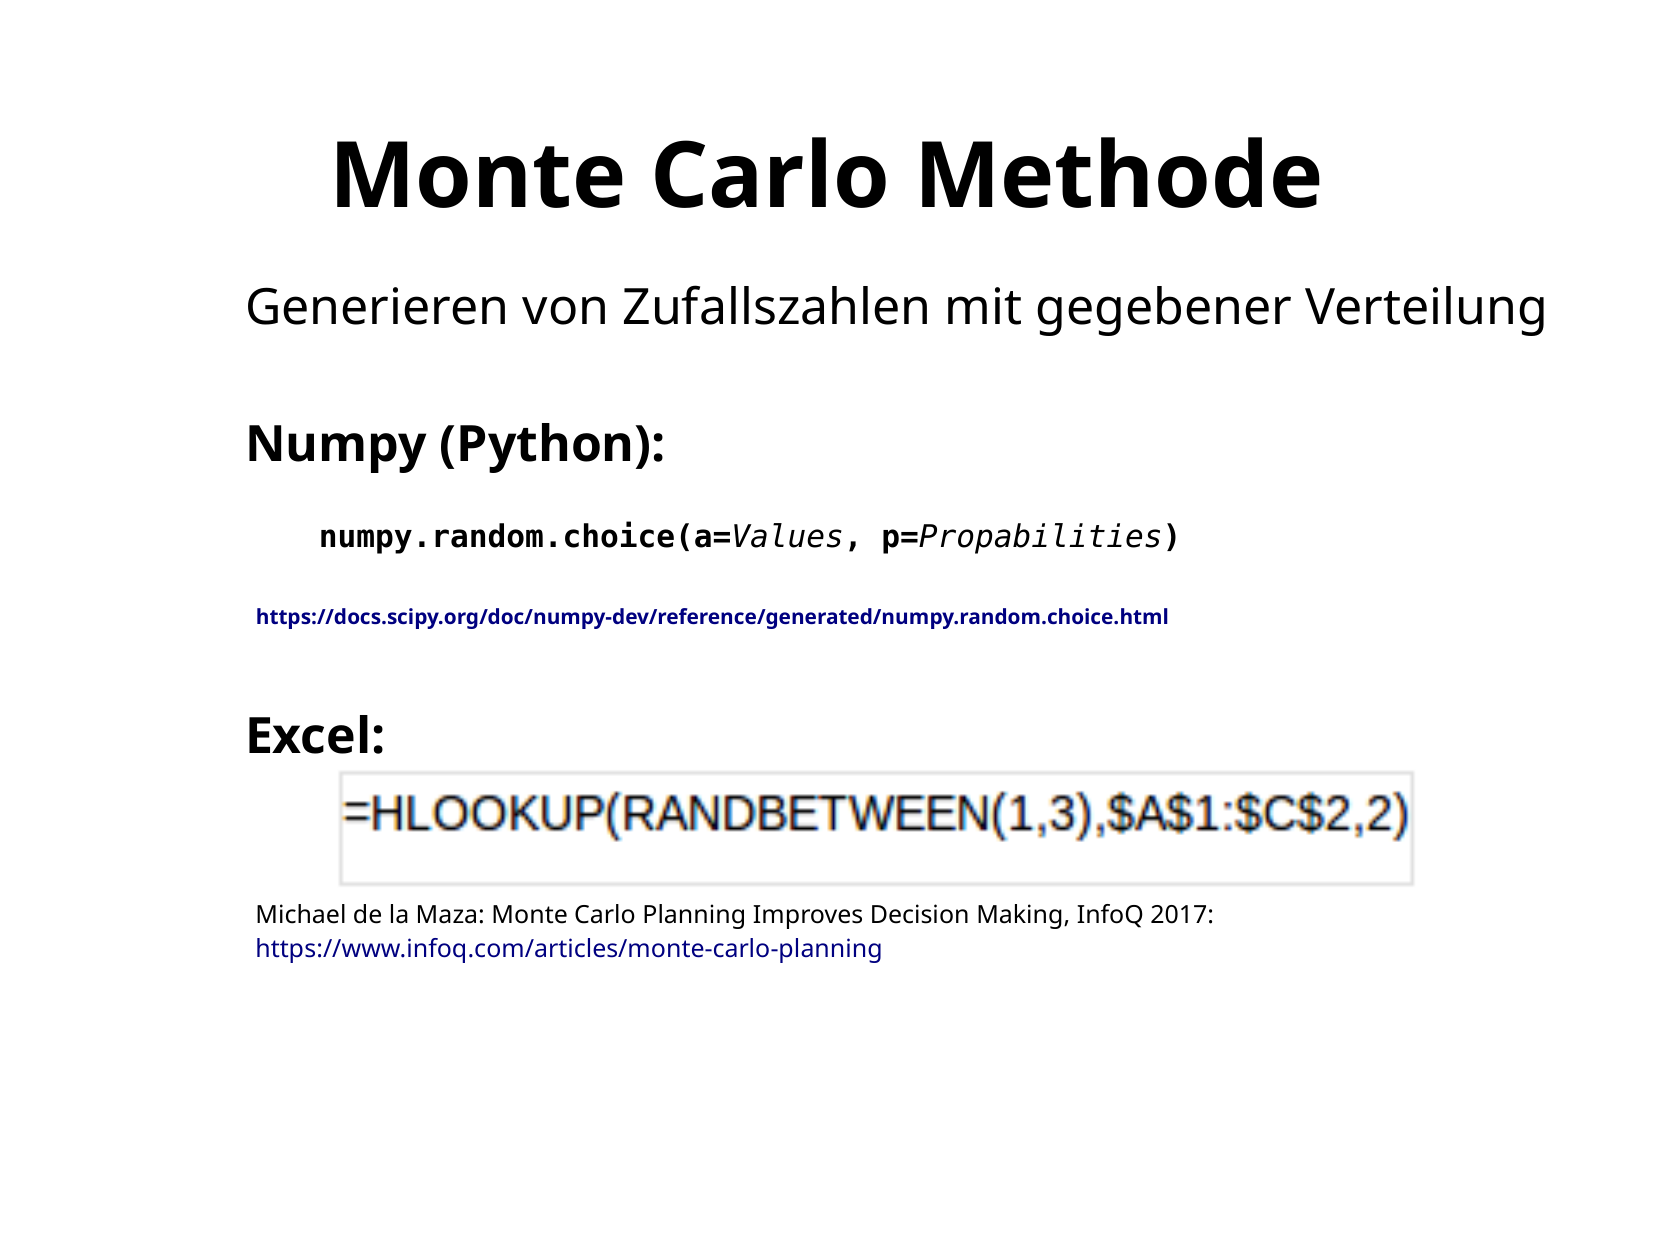

# Monte Carlo Methode
Generieren von Zufallszahlen mit gegebener Verteilung
Numpy (Python):
	numpy.random.choice(a=Values, p=Propabilities)
 https://docs.scipy.org/doc/numpy-dev/reference/generated/numpy.random.choice.html
Excel:
Michael de la Maza: Monte Carlo Planning Improves Decision Making, InfoQ 2017:
https://www.infoq.com/articles/monte-carlo-planning